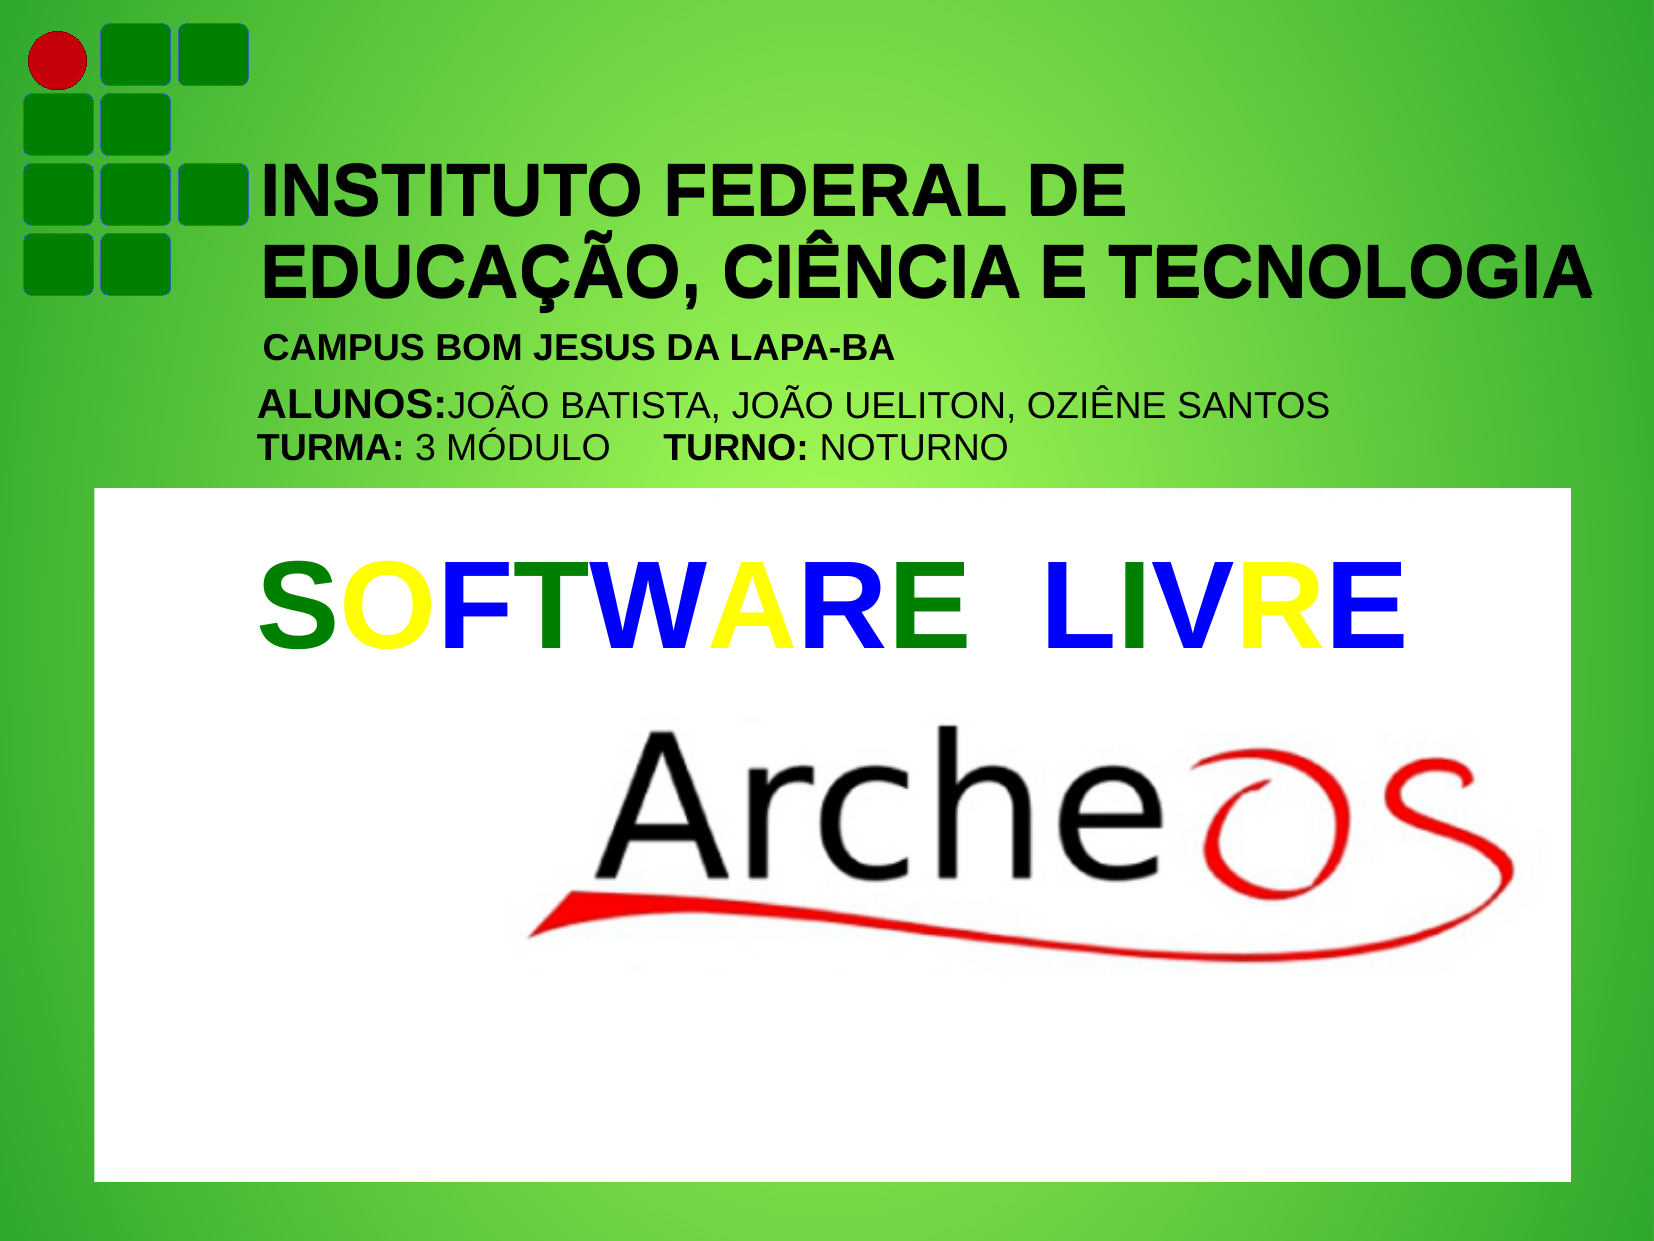

INSTITUTO FEDERAL DE
EDUCAÇÃO, CIÊNCIA E TECNOLOGIA
INSTITUTO FEDERAL DE
EDUCAÇÃO, CIÊNCIA E TECNOLOGIA
CAMPUS BOM JESUS DA LAPA-BA
ALUNOS:JOÃO BATISTA, JOÃO UELITON, OZIÊNE SANTOS
TURMA: 3 MÓDULO TURNO: NOTURNO
# SOFTWARE LIVRE